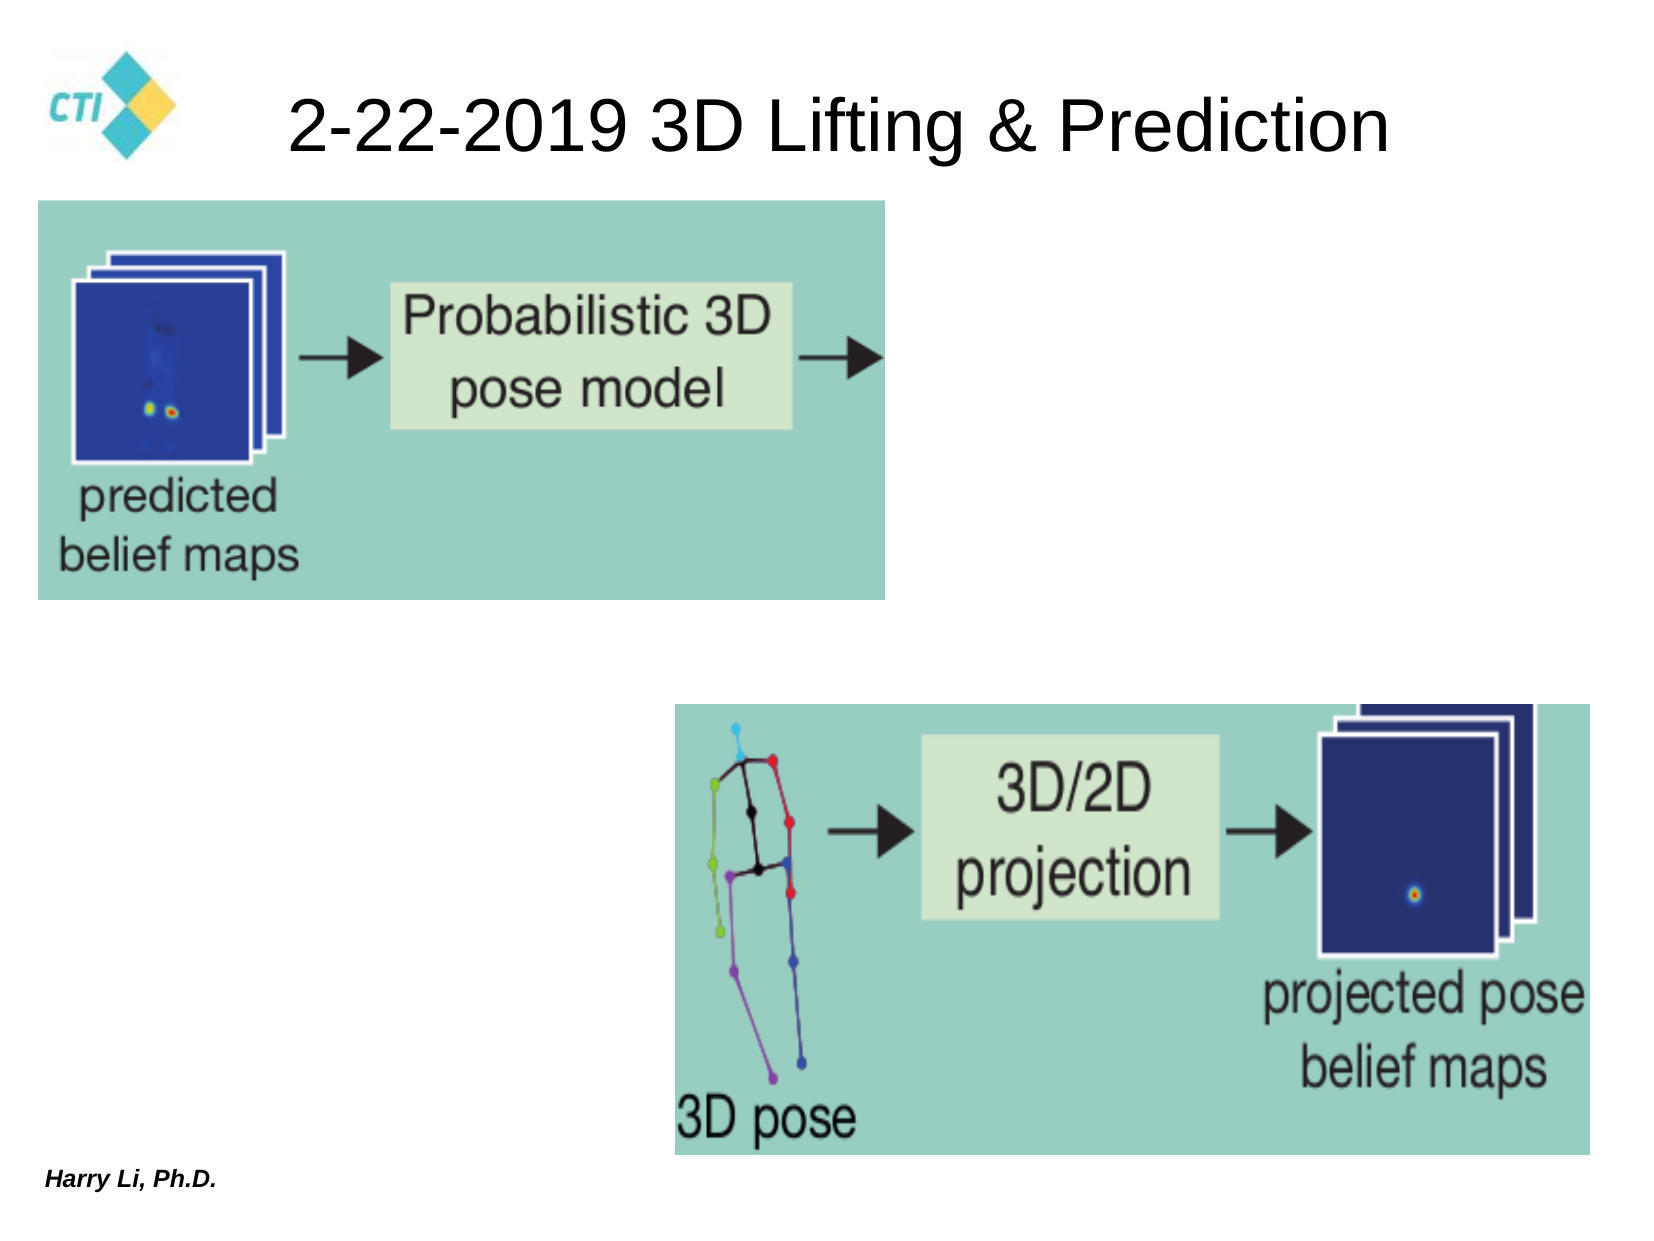

2-22-2019 3D Lifting & Prediction
Harry Li, Ph.D.